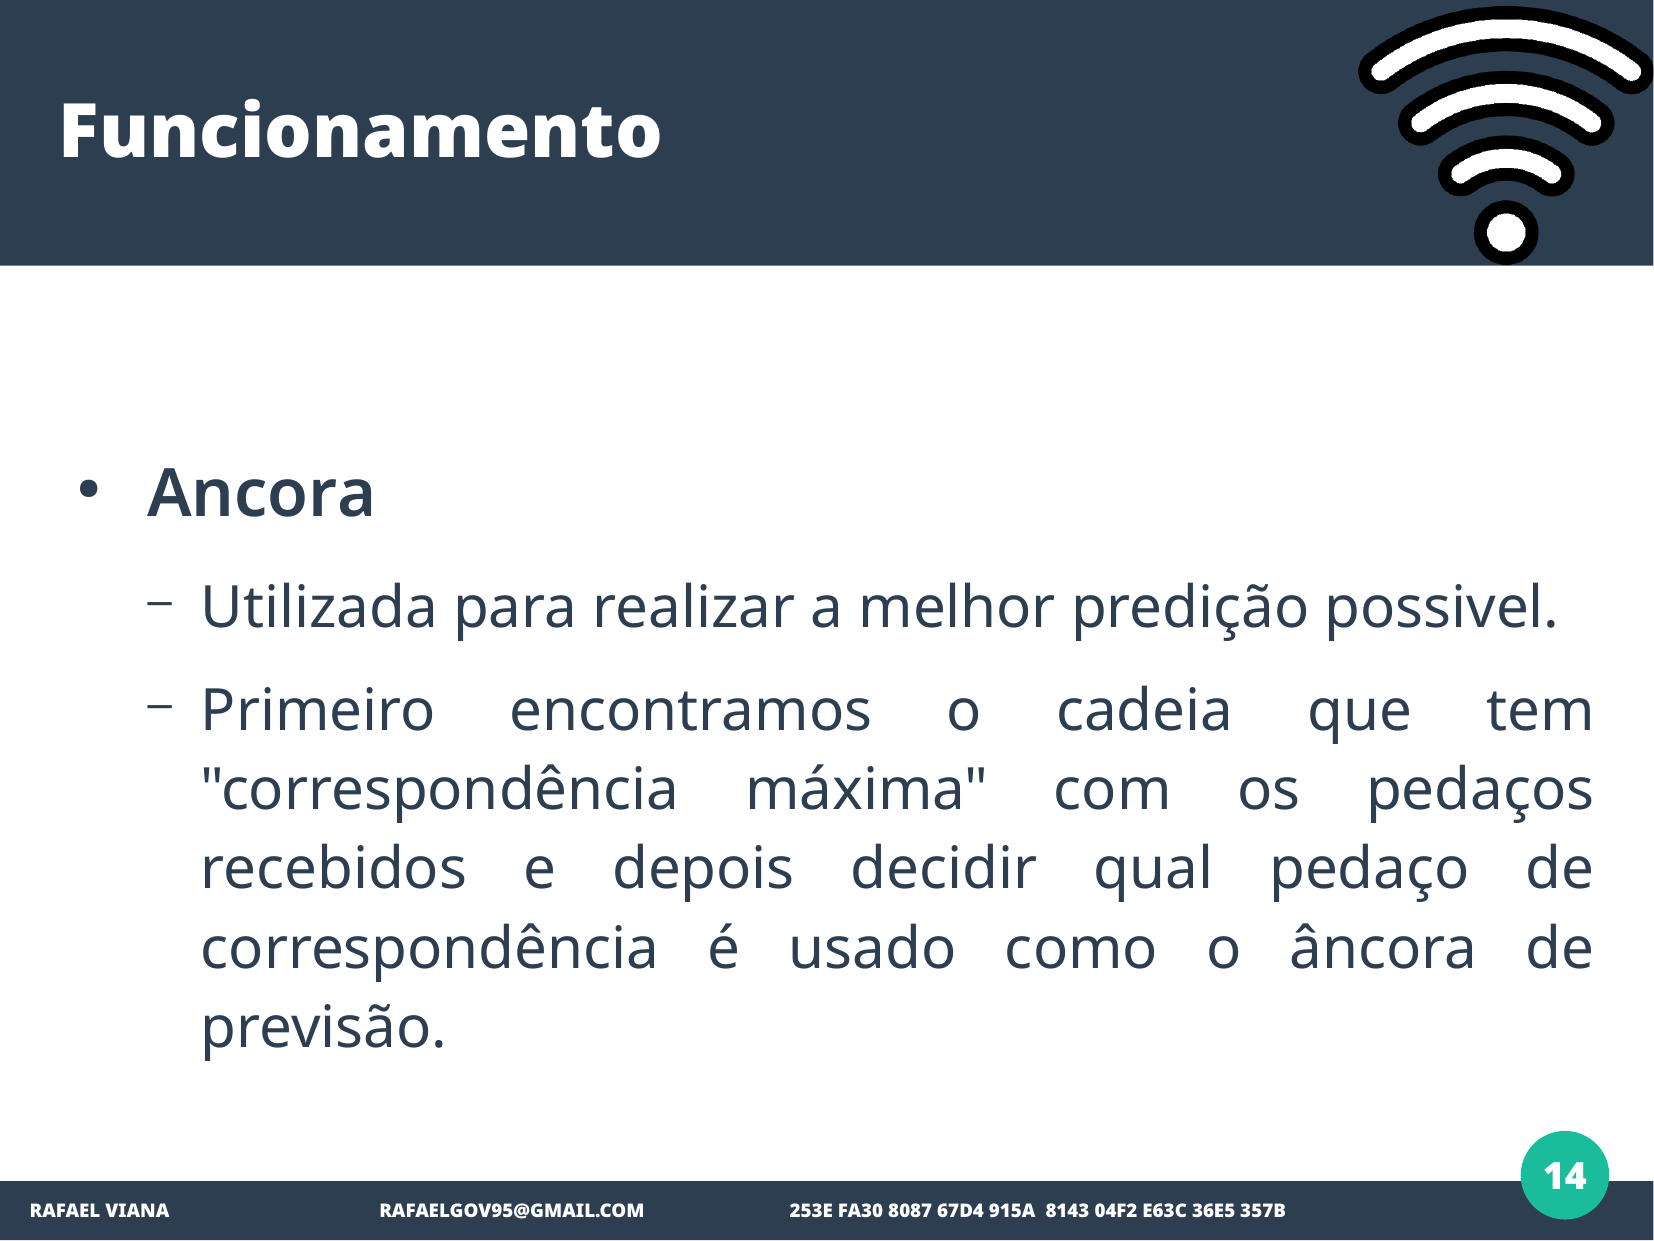

# Funcionamento
 Ancora
Utilizada para realizar a melhor predição possivel.
Primeiro encontramos o cadeia que tem "correspondência máxima" com os pedaços recebidos e depois decidir qual pedaço de correspondência é usado como o âncora de previsão.
14
RAFAEL VIANA RAFAELGOV95@GMAIL.COM 253E FA30 8087 67D4 915A 8143 04F2 E63C 36E5 357B